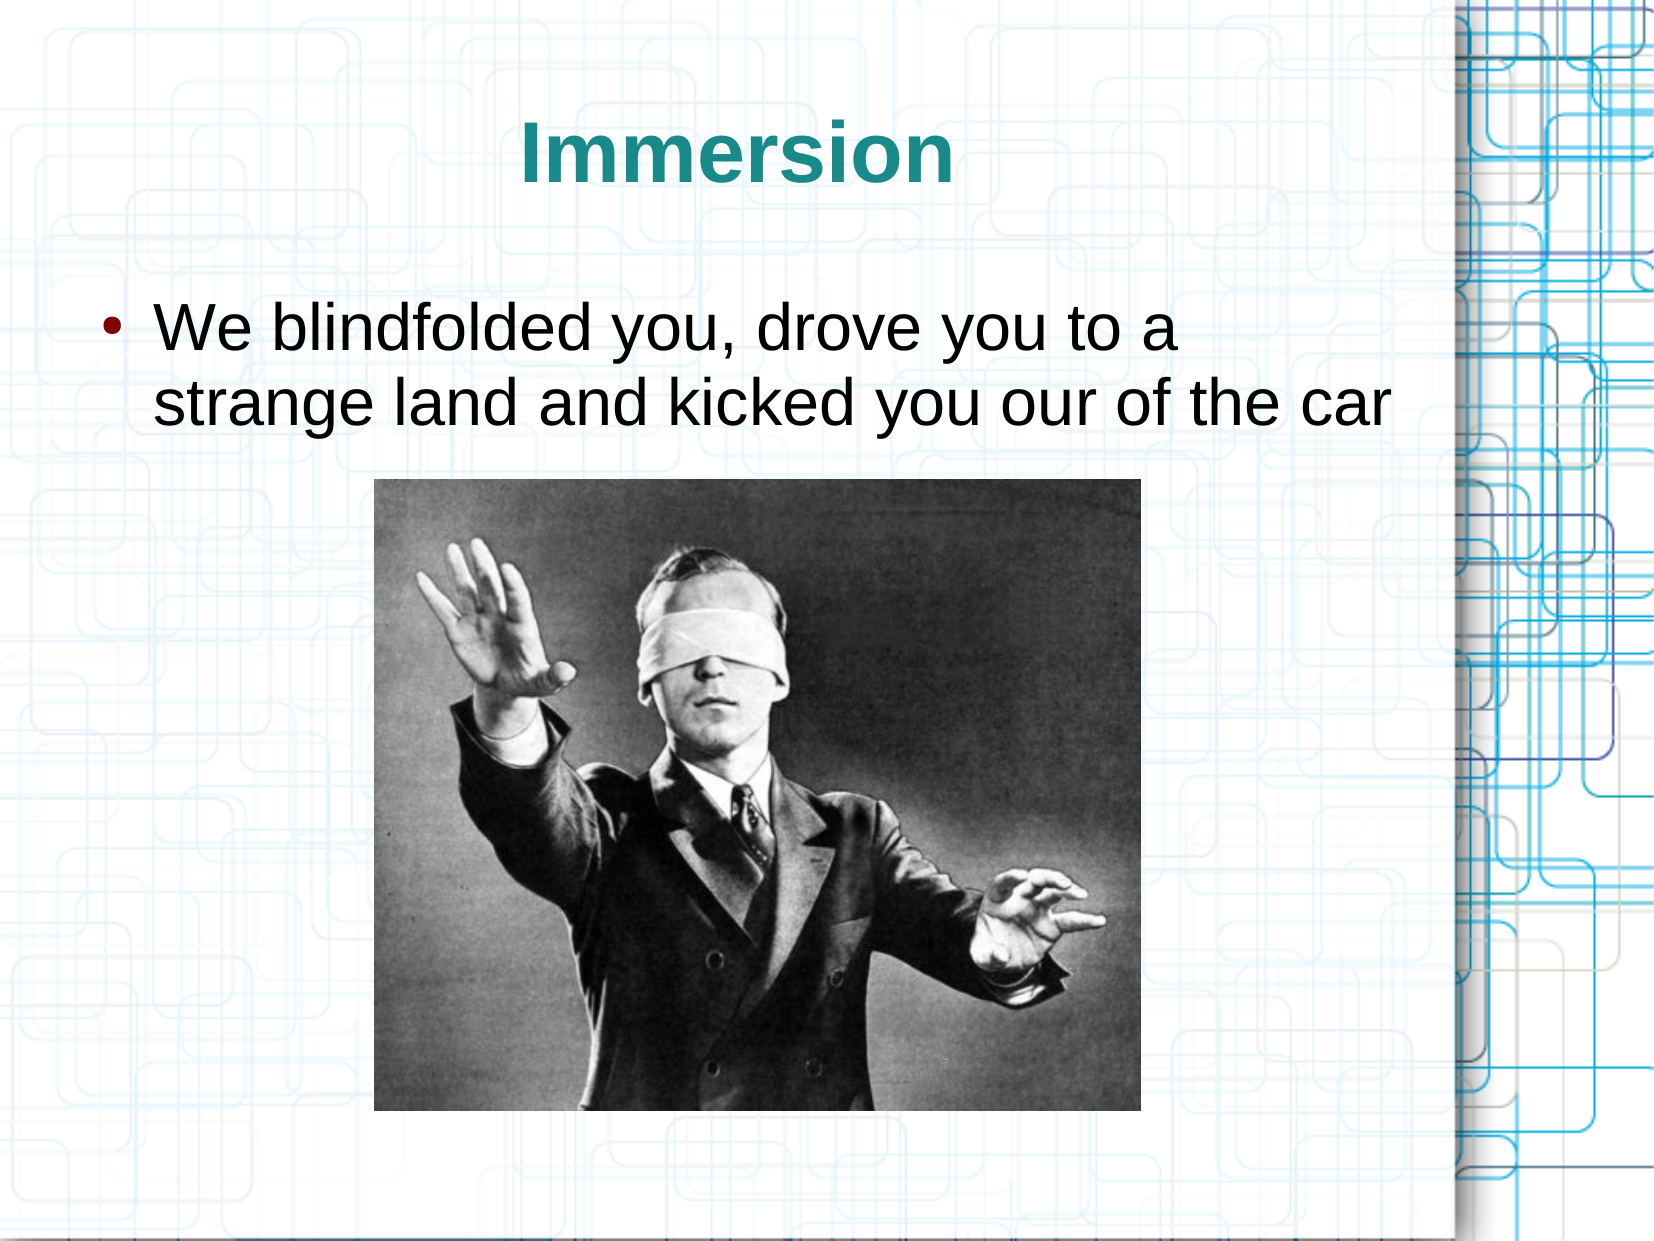

# Immersion
We blindfolded you, drove you to a strange land and kicked you our of the car